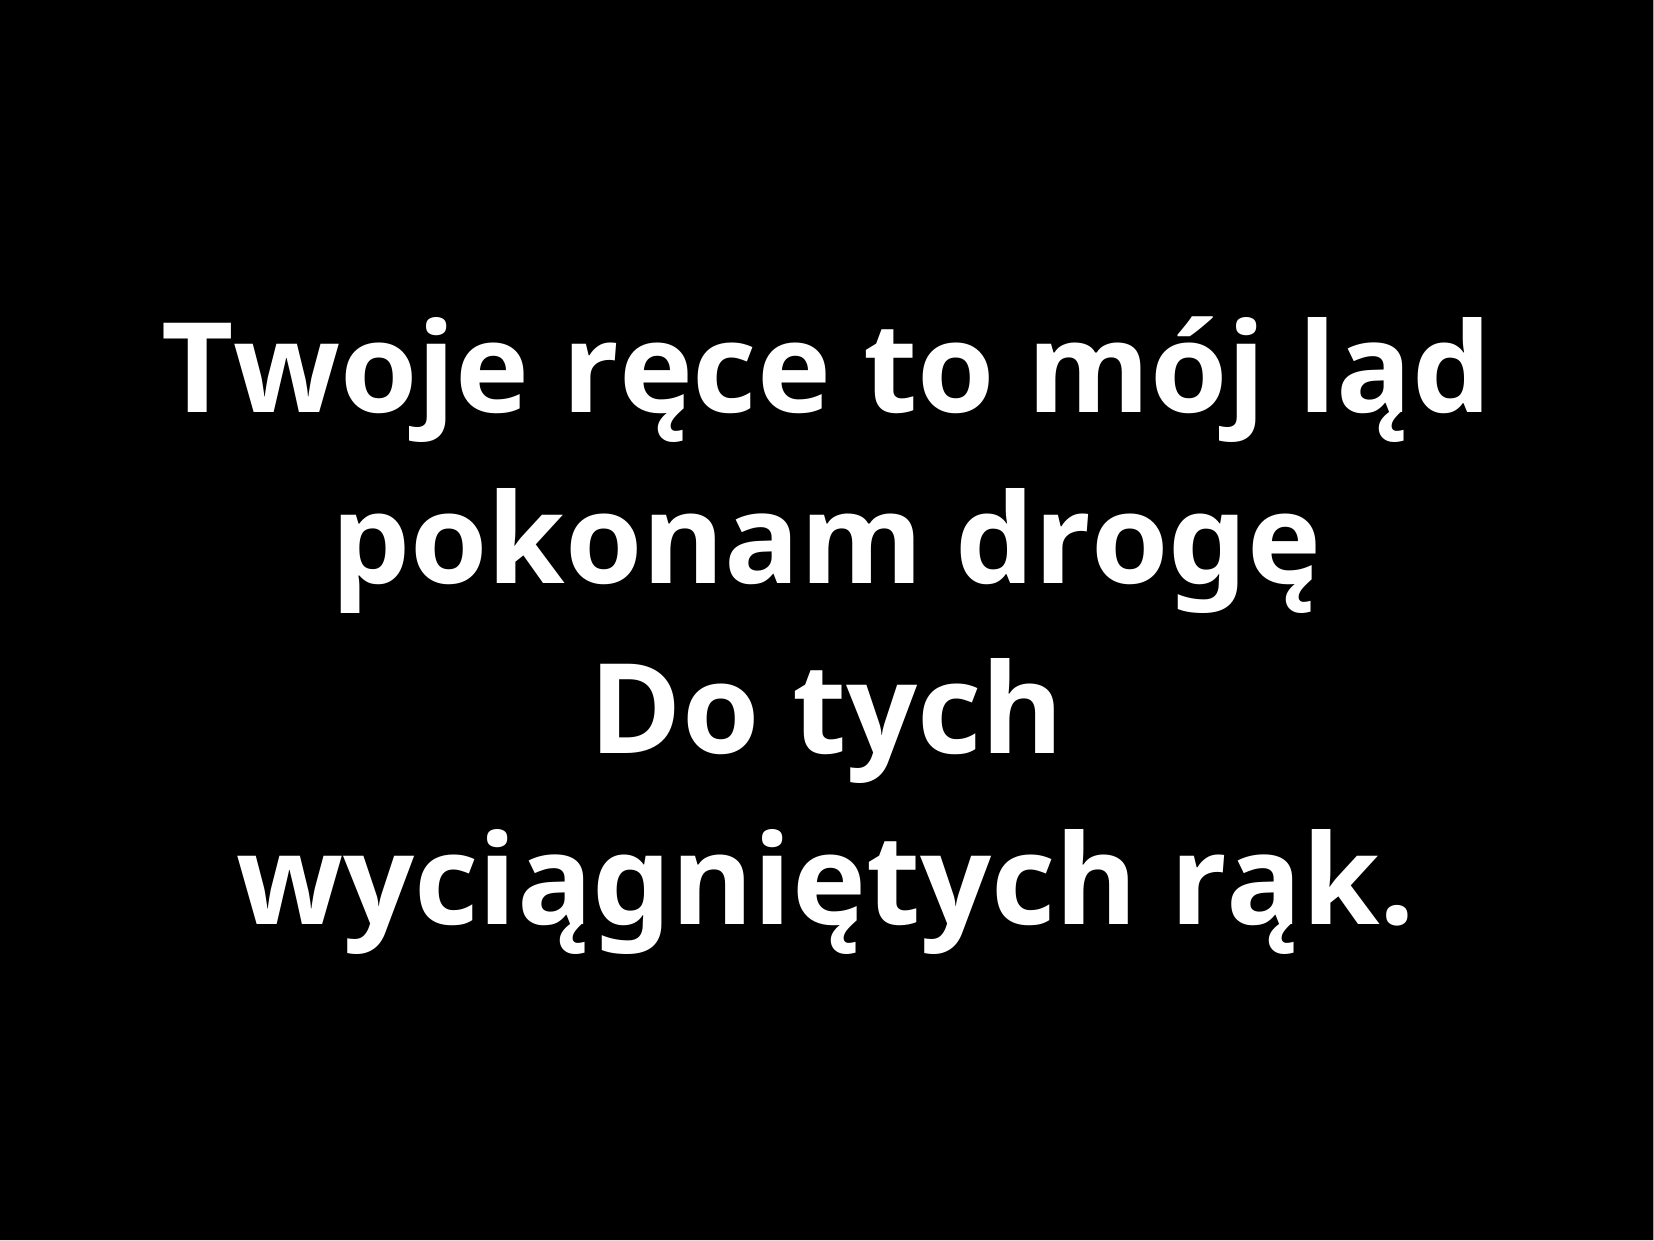

# Twoje ręce to mój ląd pokonam drogę Do tych wyciągniętych rąk.